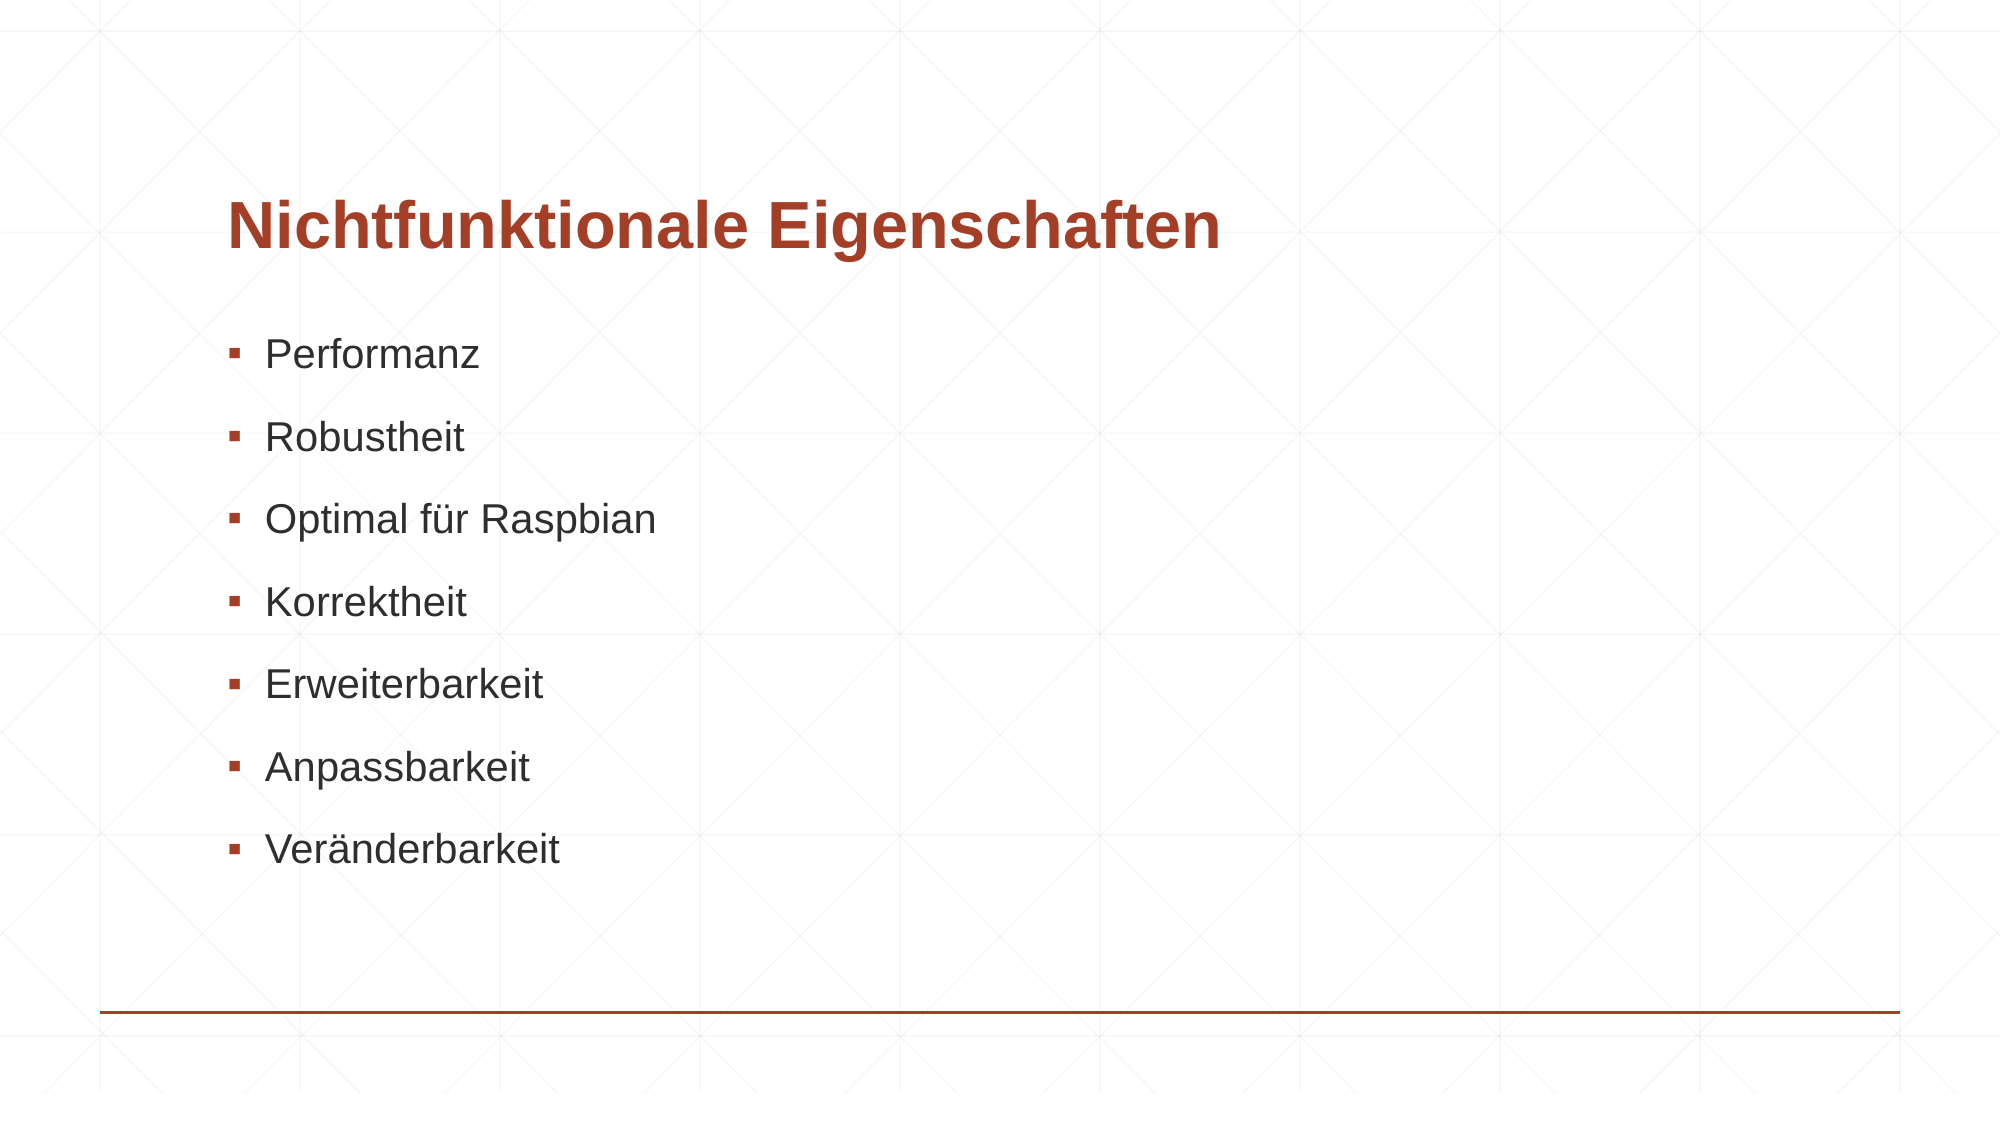

# Nichtfunktionale Eigenschaften
Performanz
Robustheit
Optimal für Raspbian
Korrektheit
Erweiterbarkeit
Anpassbarkeit
Veränderbarkeit